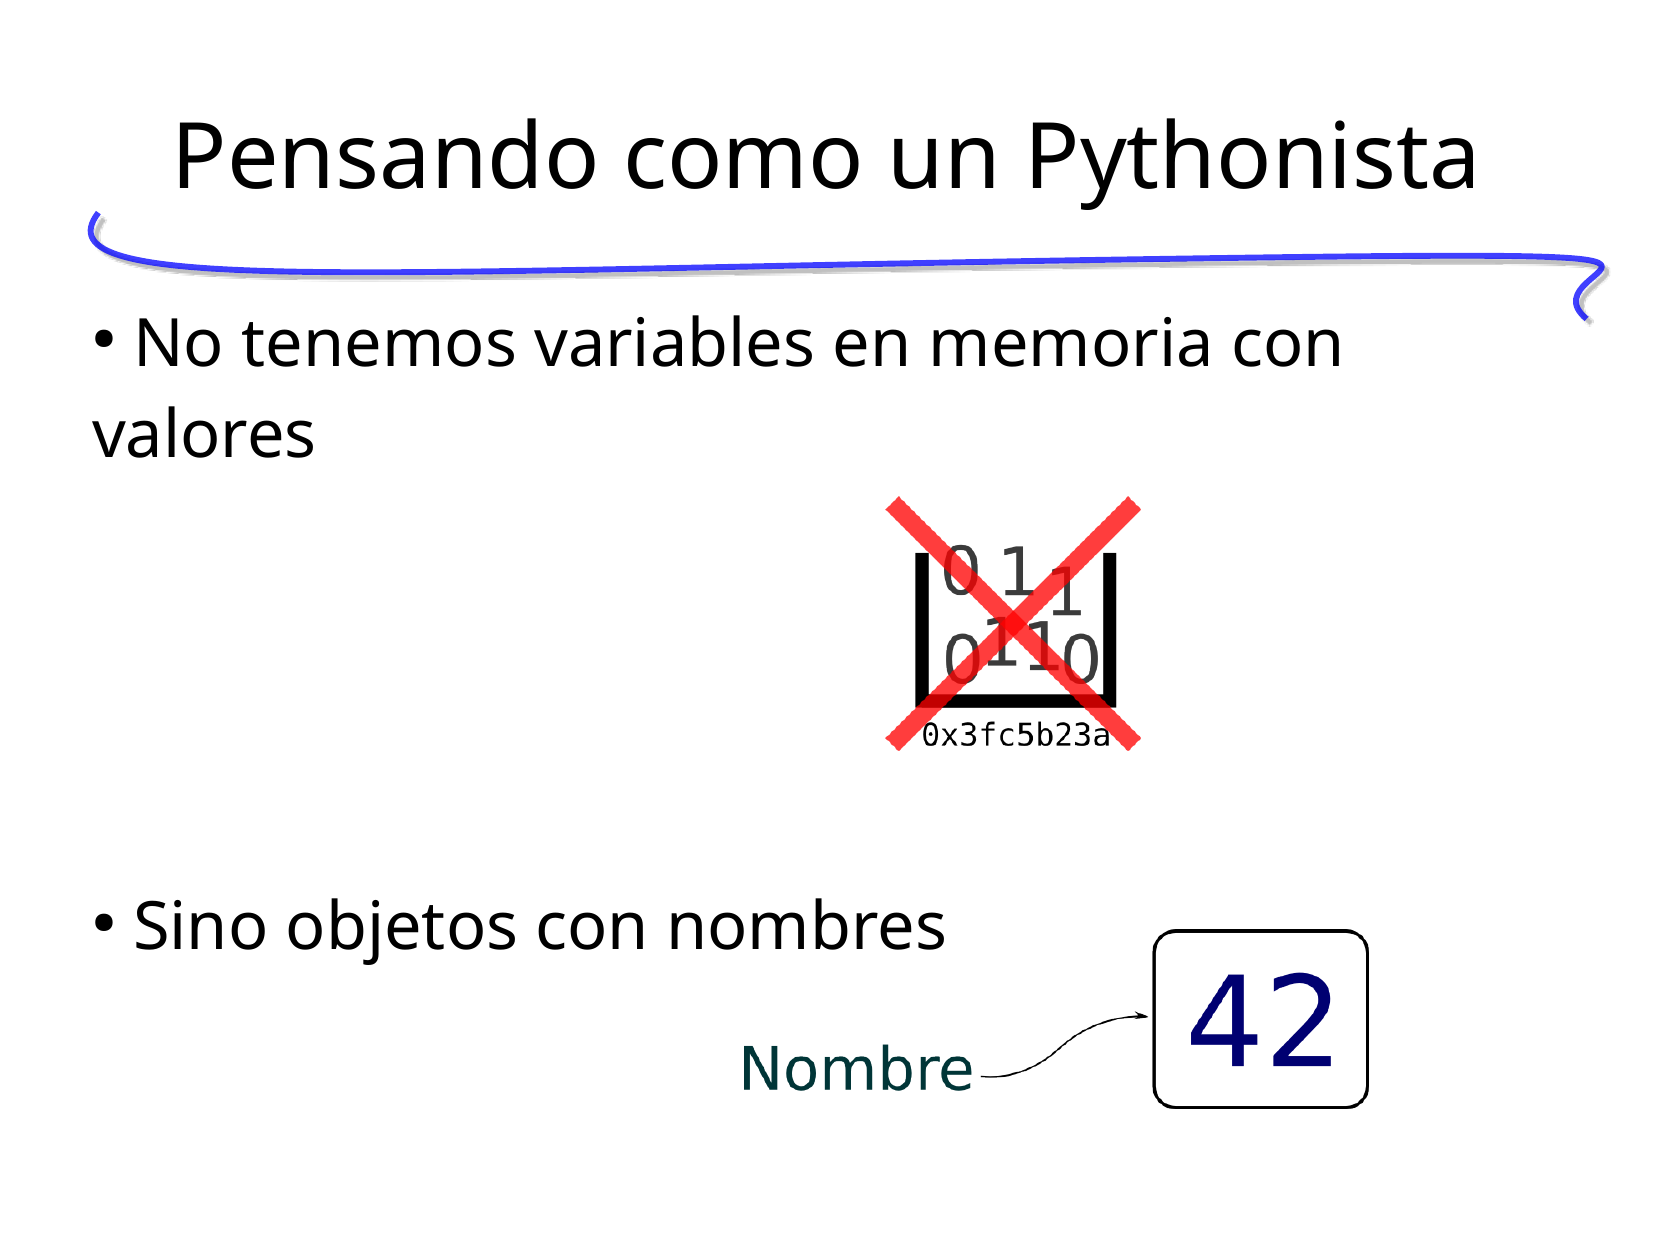

Pensando como un Pythonista
# No tenemos variables en memoria con valores
 Sino objetos con nombres